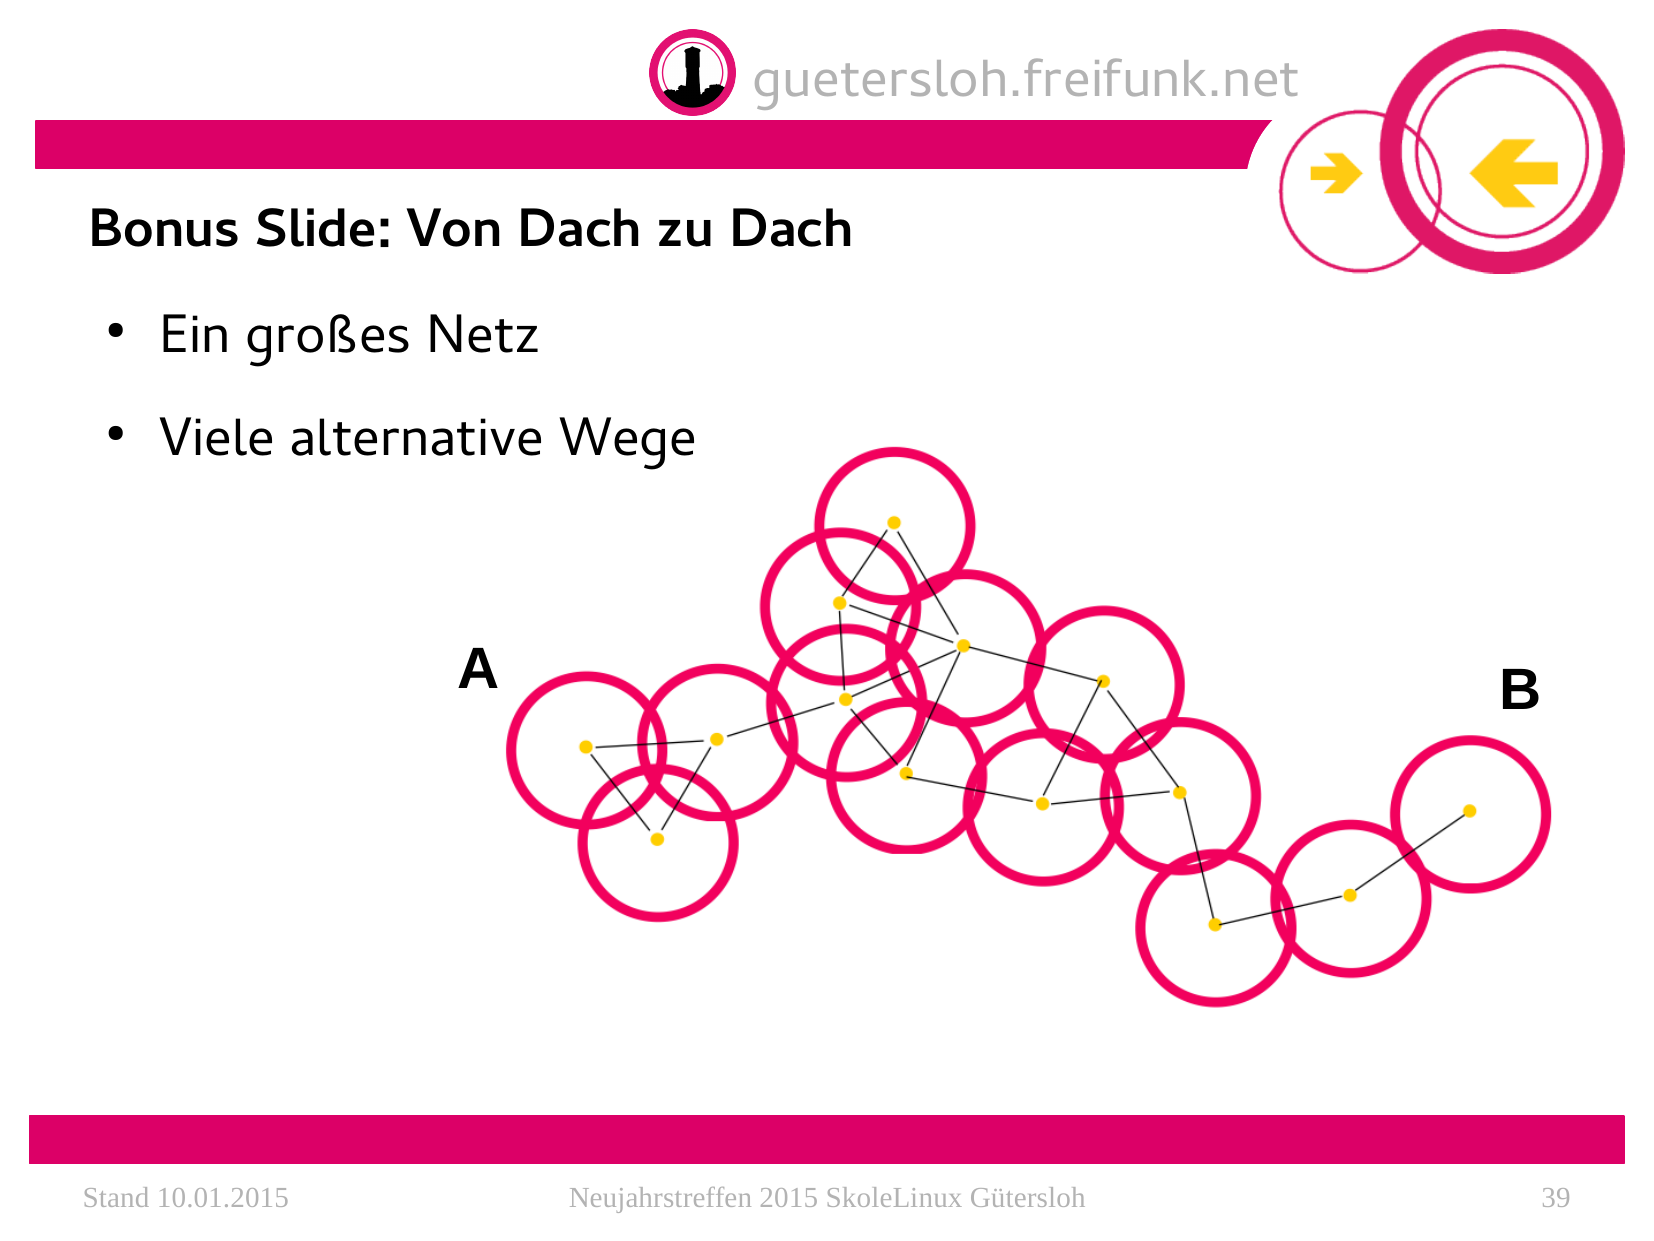

# Bonus Slide: Von Dach zu Dach
Ein großes Netz
Viele alternative Wege
A
B
Stand 10.01.2015
Neujahrstreffen 2015 SkoleLinux Gütersloh
39